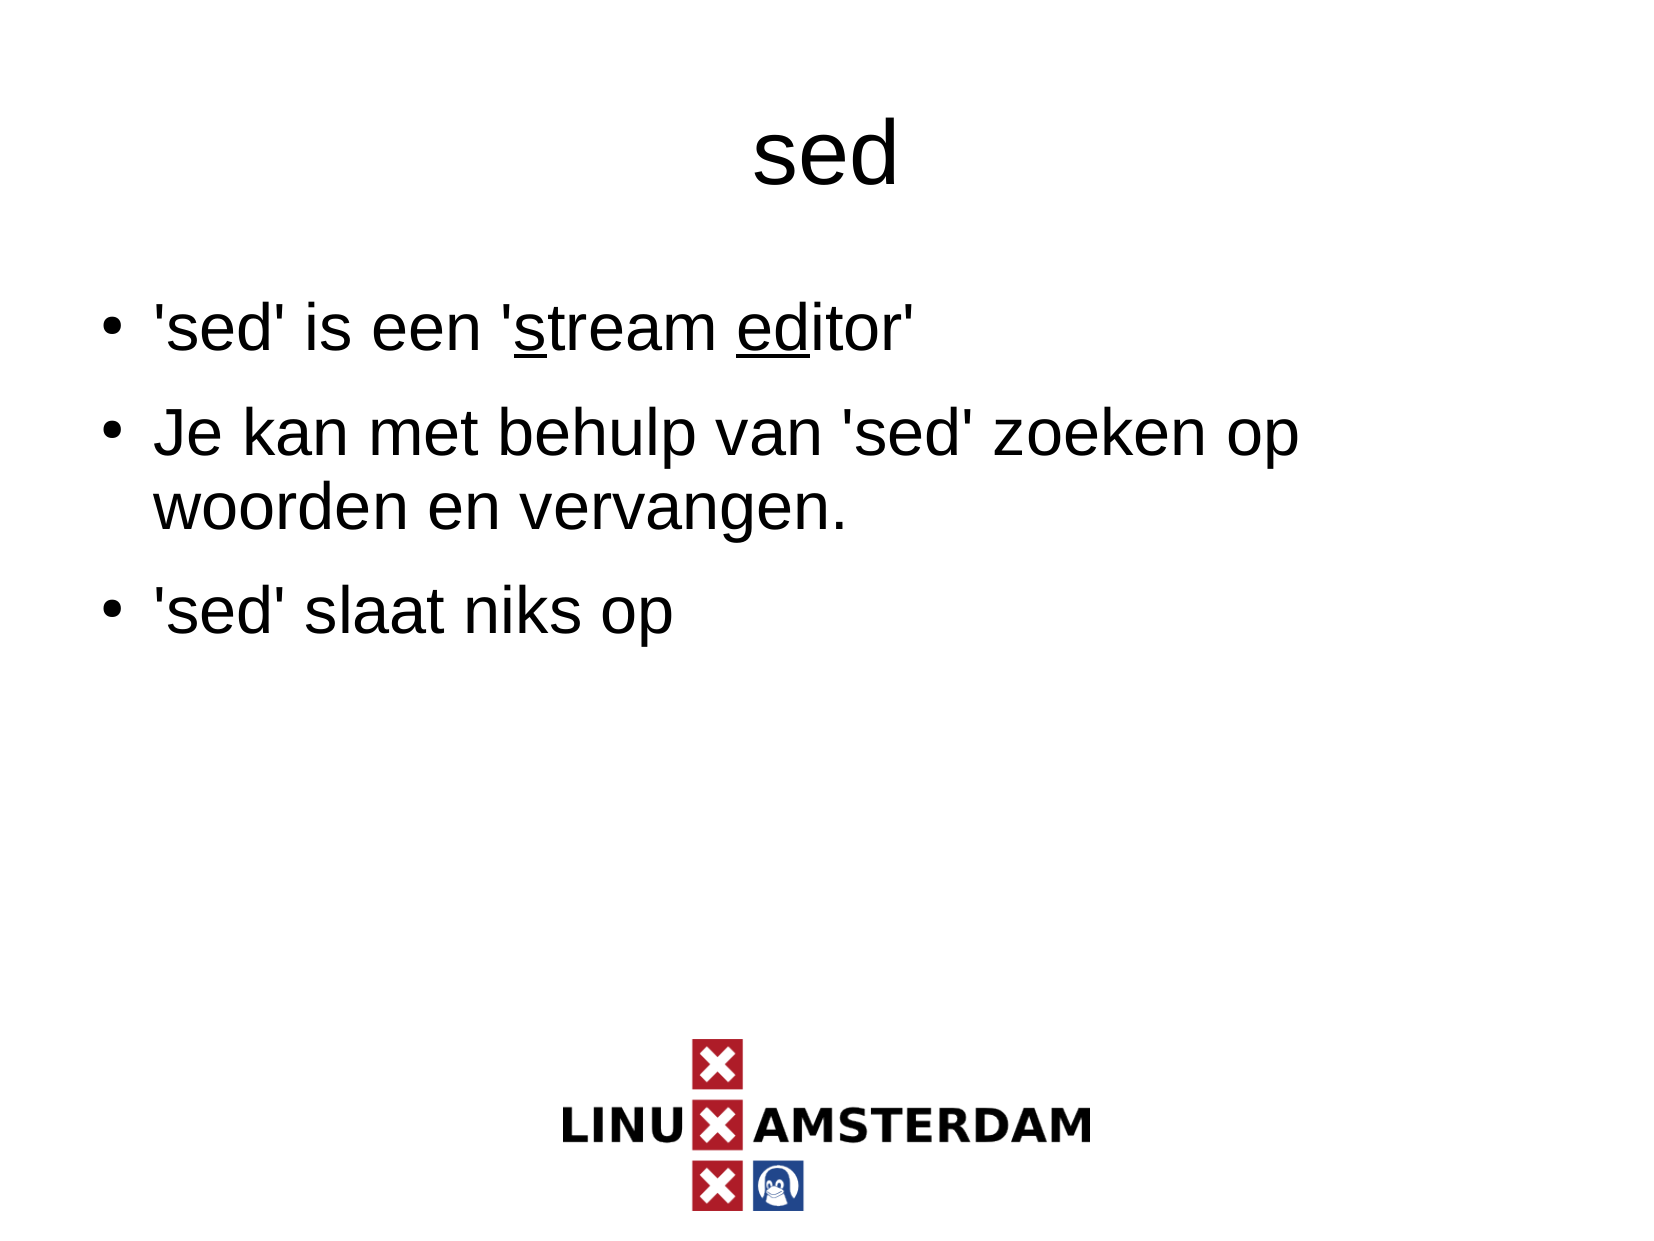

# sed
'sed' is een 'stream editor'
Je kan met behulp van 'sed' zoeken op woorden en vervangen.
'sed' slaat niks op